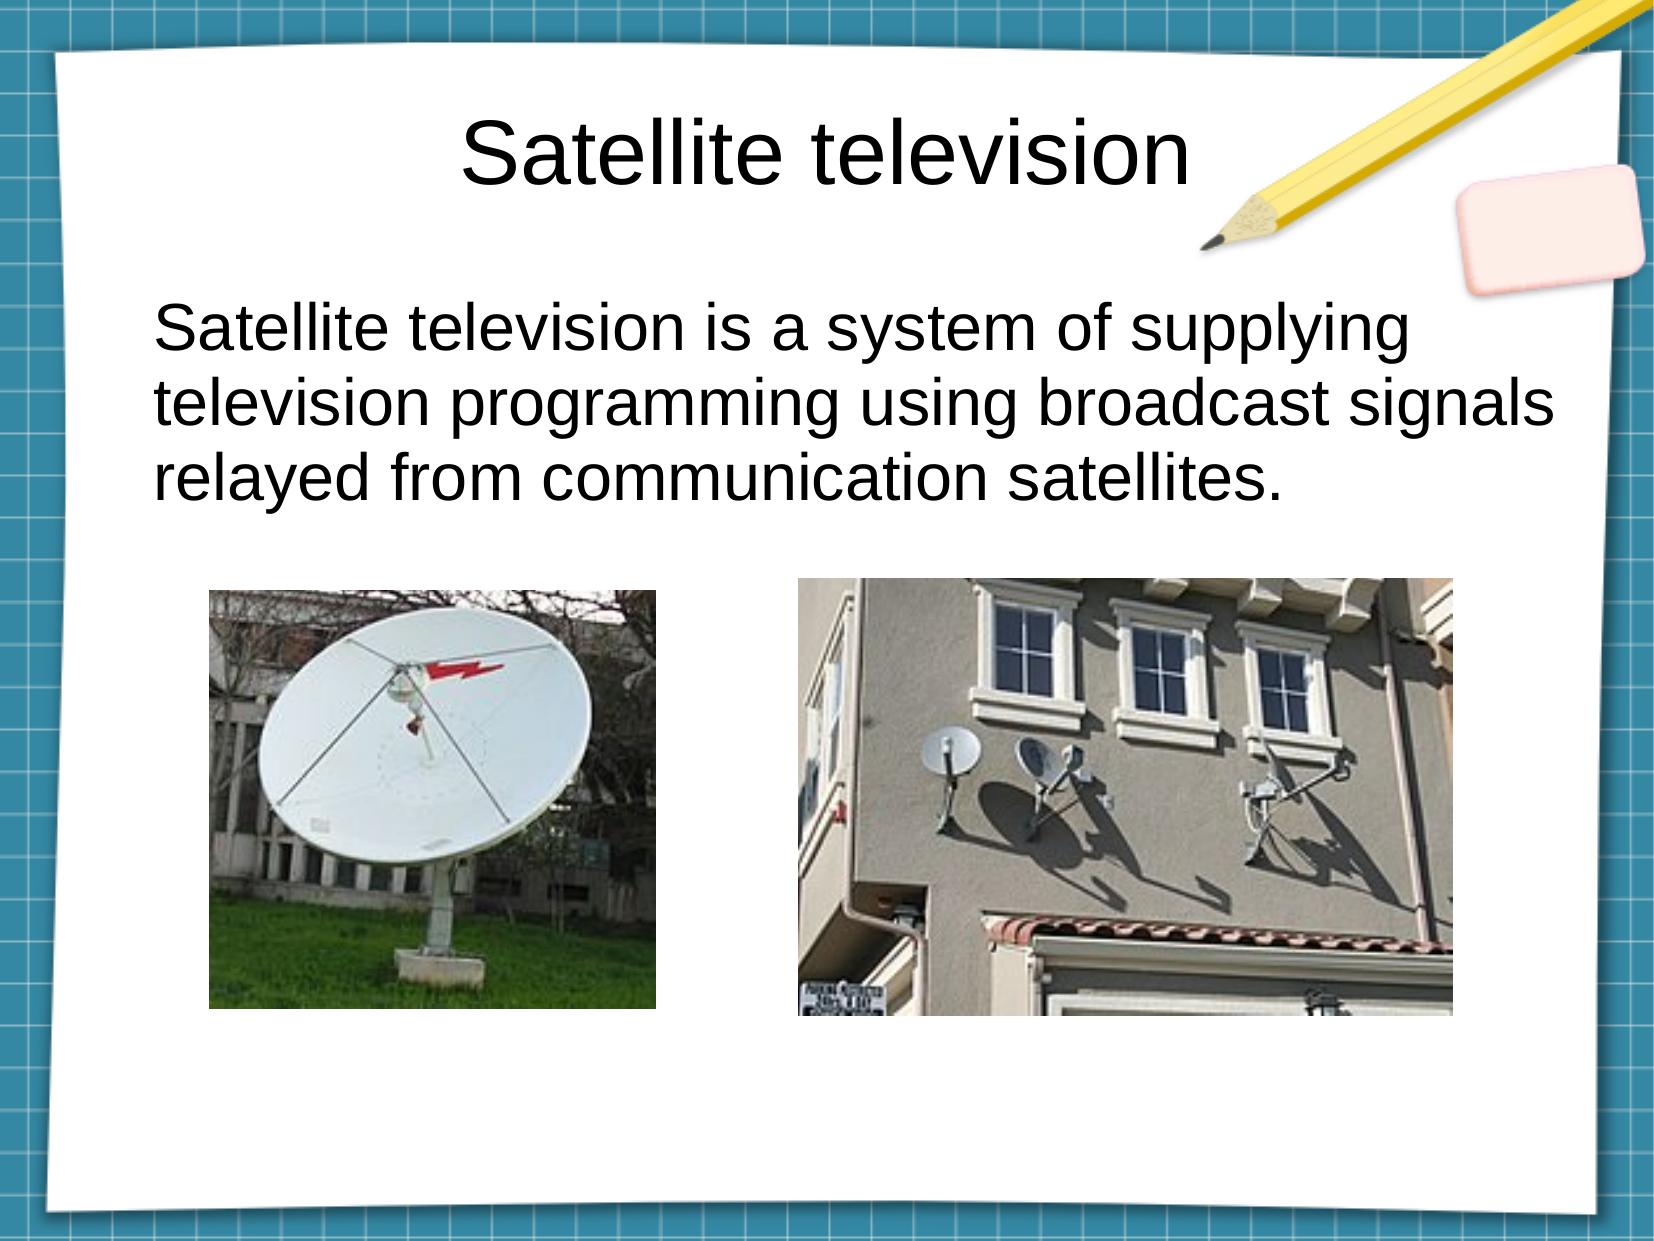

# Satellite television
Satellite television is a system of supplying television programming using broadcast signals relayed from communication satellites.